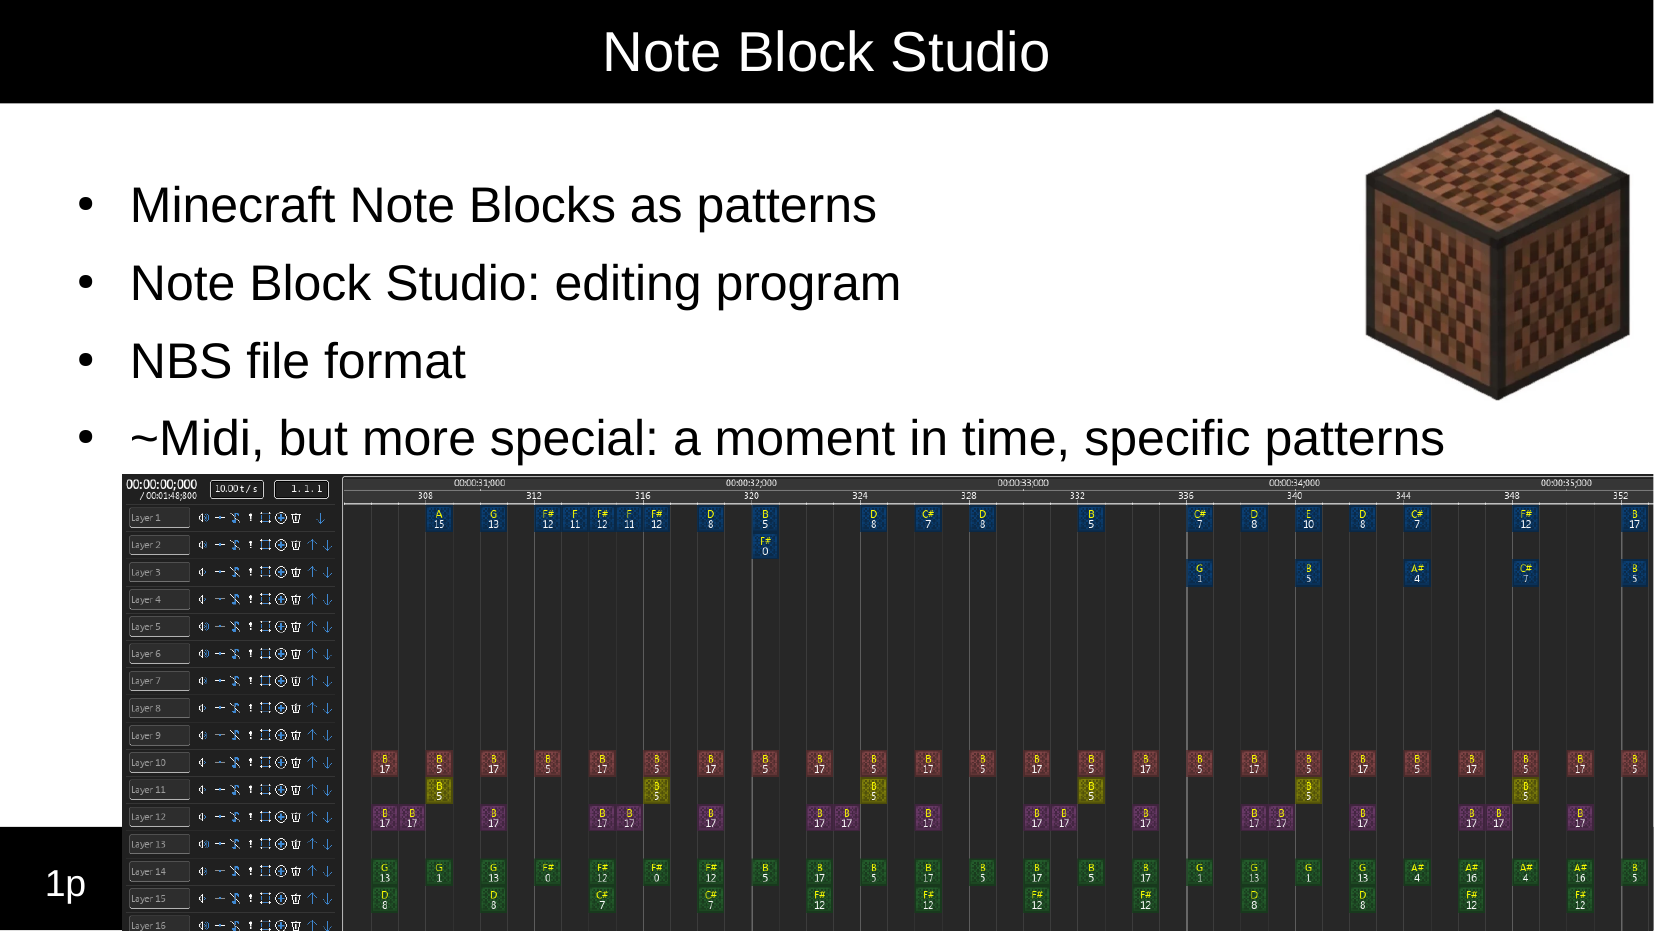

# Note Block Studio
Minecraft Note Blocks as patterns
Note Block Studio: editing program
NBS file format
~Midi, but more special: a moment in time, specific patterns
1p